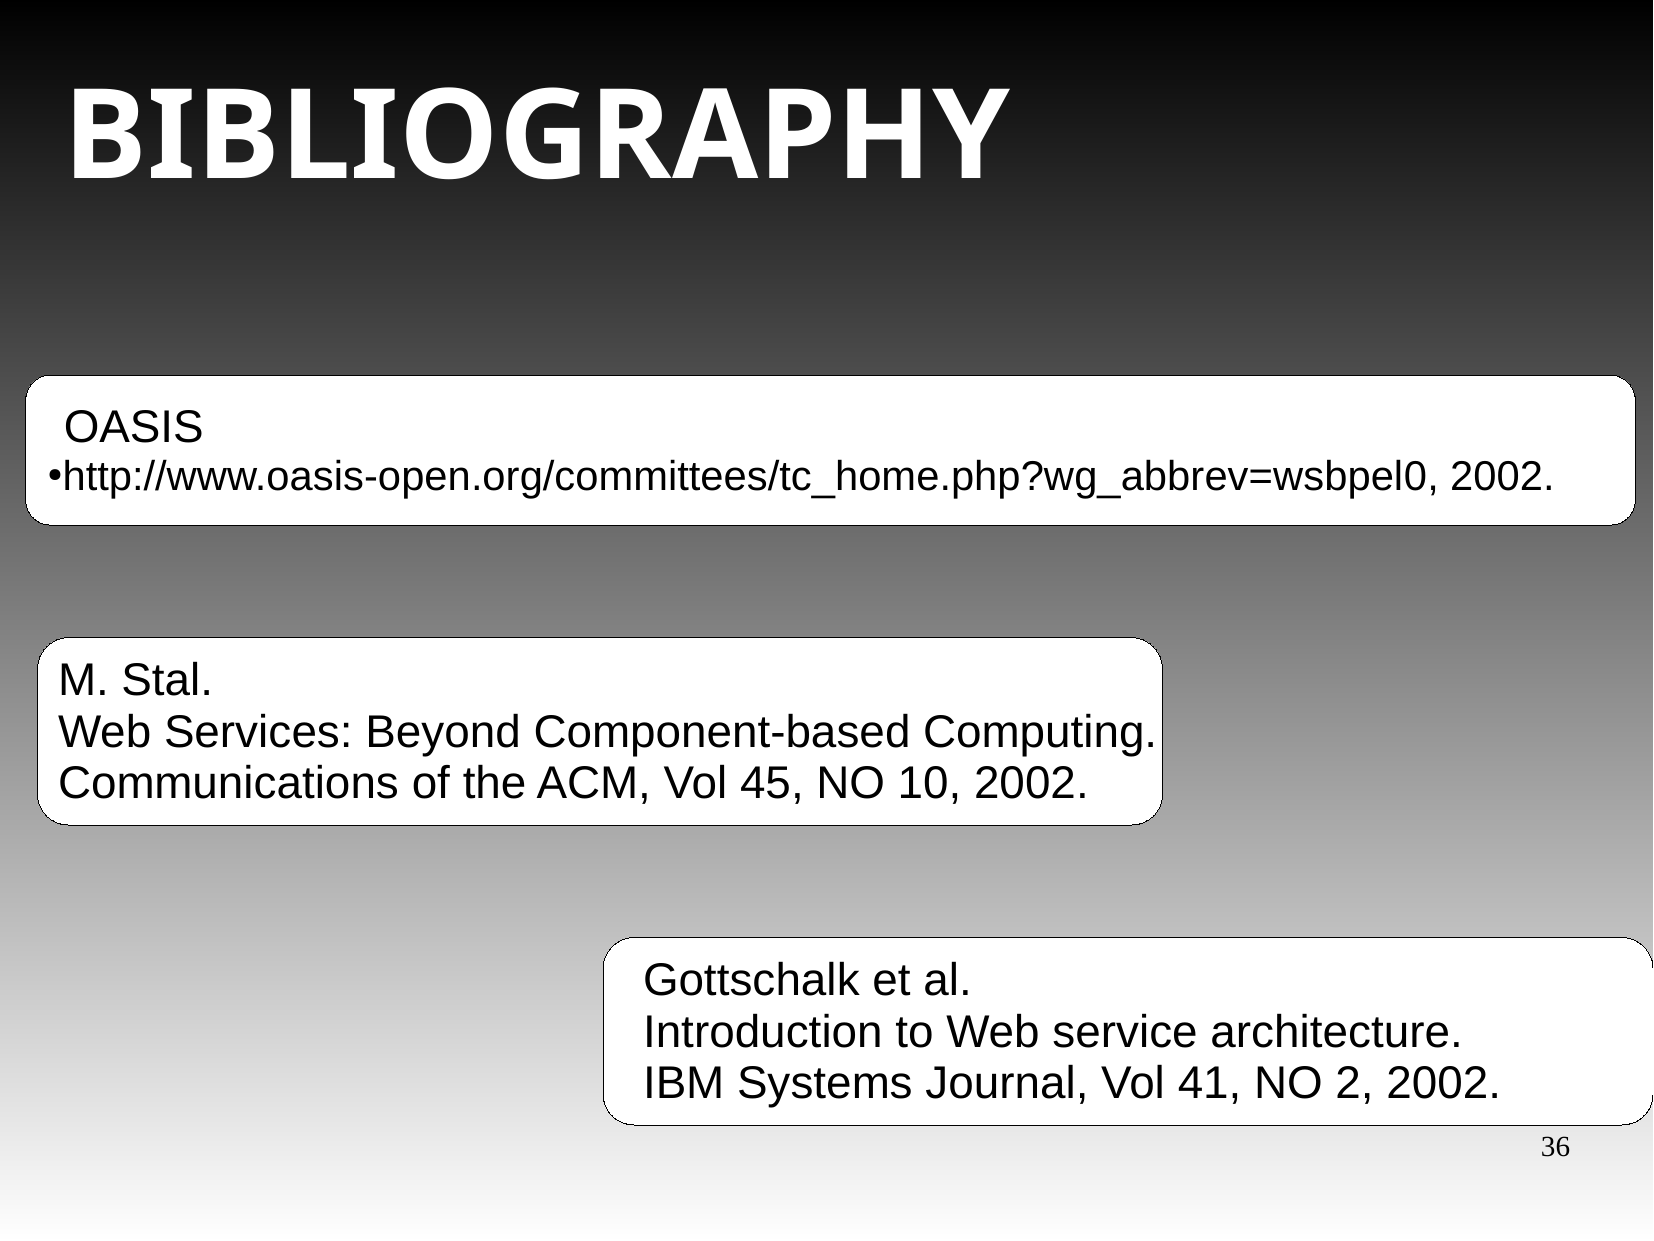

BIBLIOGRAPHY
OASIS
http://www.oasis-open.org/committees/tc_home.php?wg_abbrev=wsbpel0, 2002.
M. Stal.
Web Services: Beyond Component-based Computing.
Communications of the ACM, Vol 45, NO 10, 2002.
Gottschalk et al.
Introduction to Web service architecture.
IBM Systems Journal, Vol 41, NO 2, 2002.
36